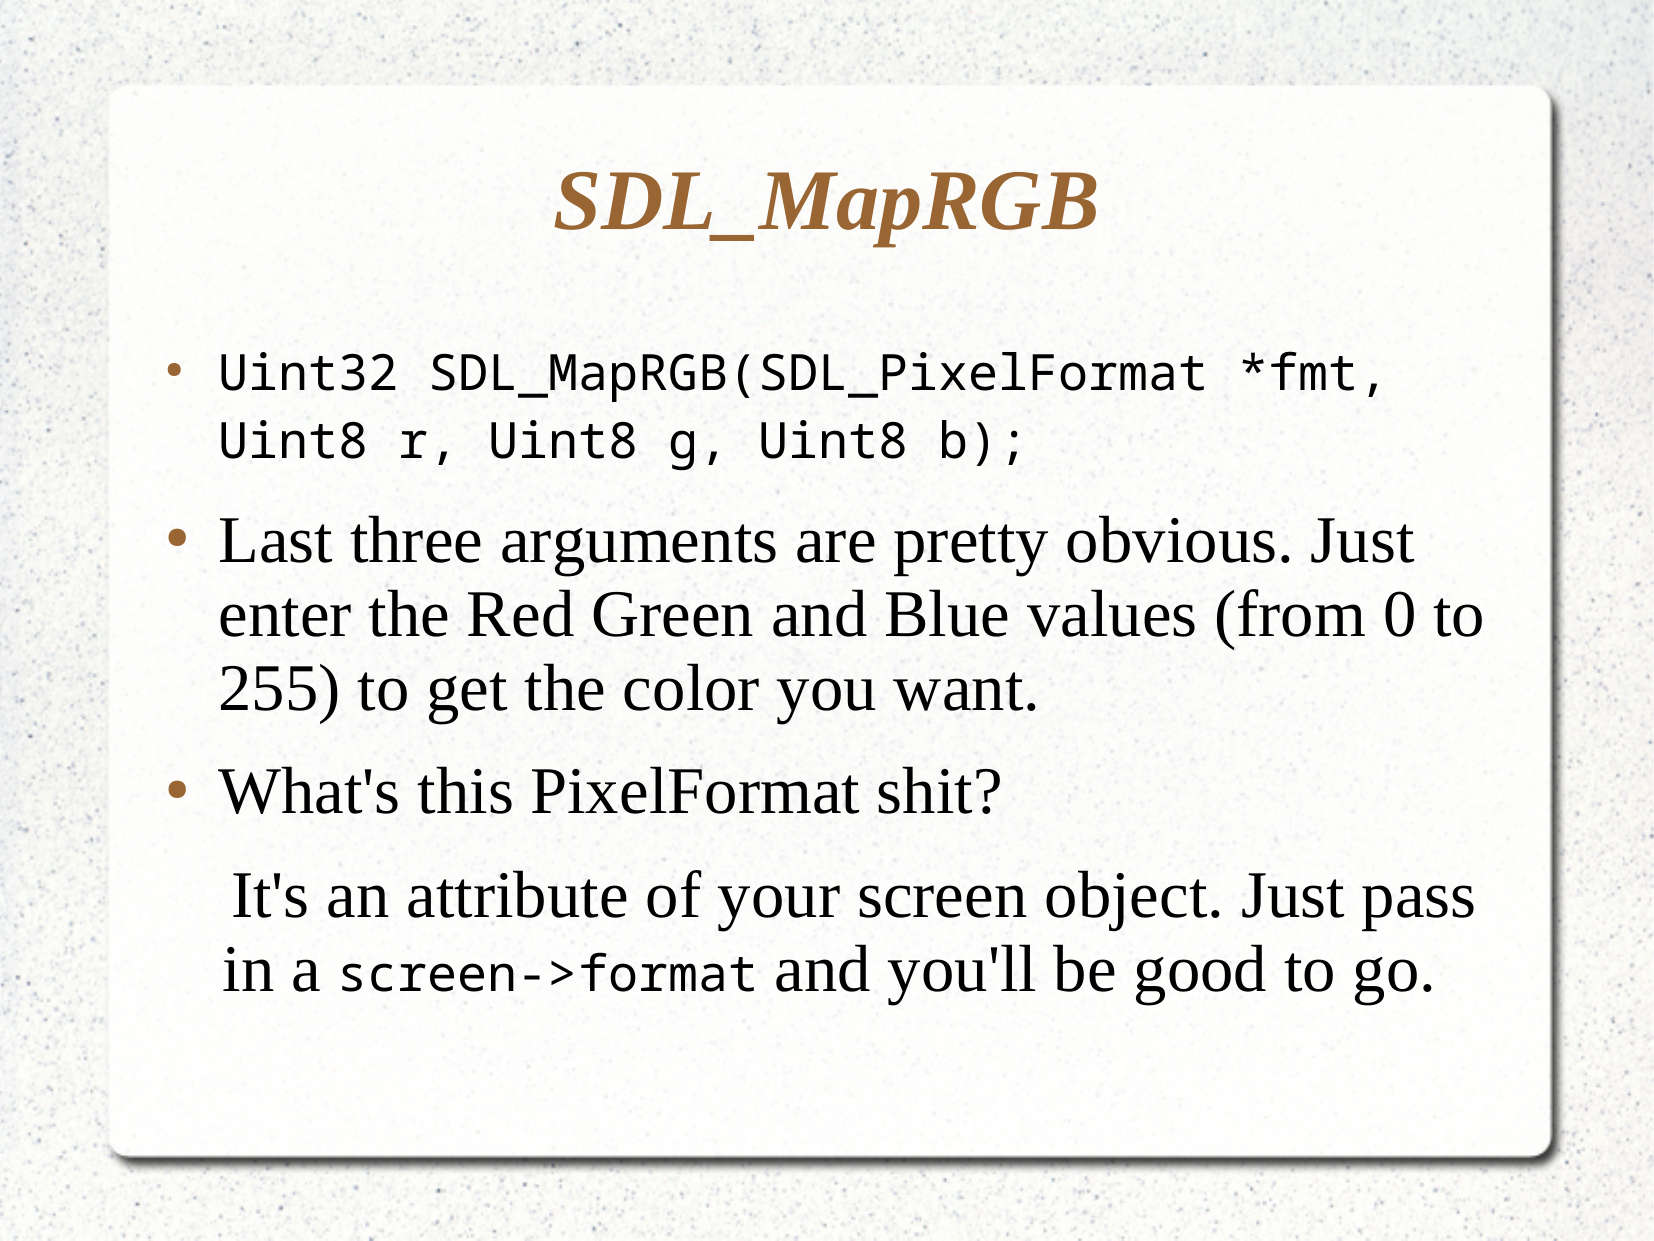

# SDL_MapRGB
Uint32 SDL_MapRGB(SDL_PixelFormat *fmt, Uint8 r, Uint8 g, Uint8 b);
Last three arguments are pretty obvious. Just enter the Red Green and Blue values (from 0 to 255) to get the color you want.
What's this PixelFormat shit?
 It's an attribute of your screen object. Just pass 		in a screen->format and you'll be good to go.